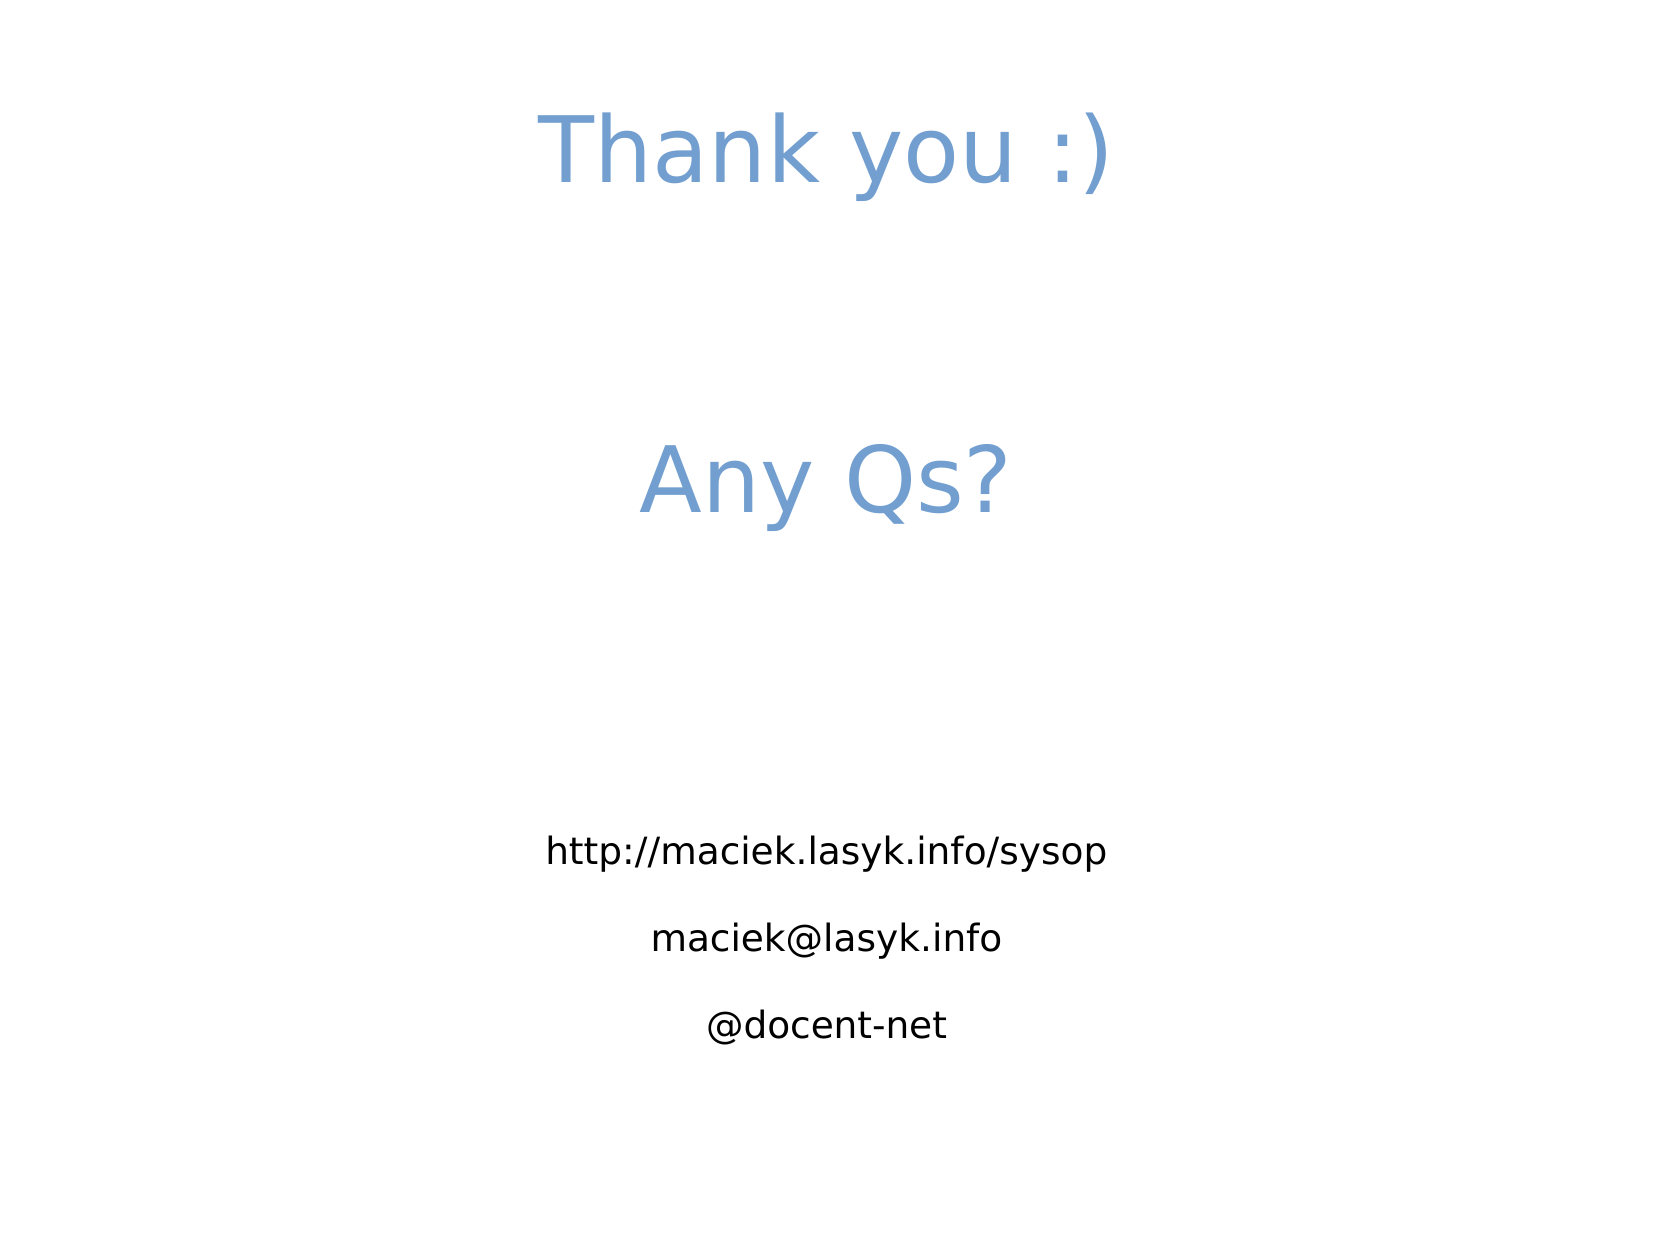

Thank you :)
Any Qs?
http://maciek.lasyk.info/sysop
maciek@lasyk.info
@docent-net